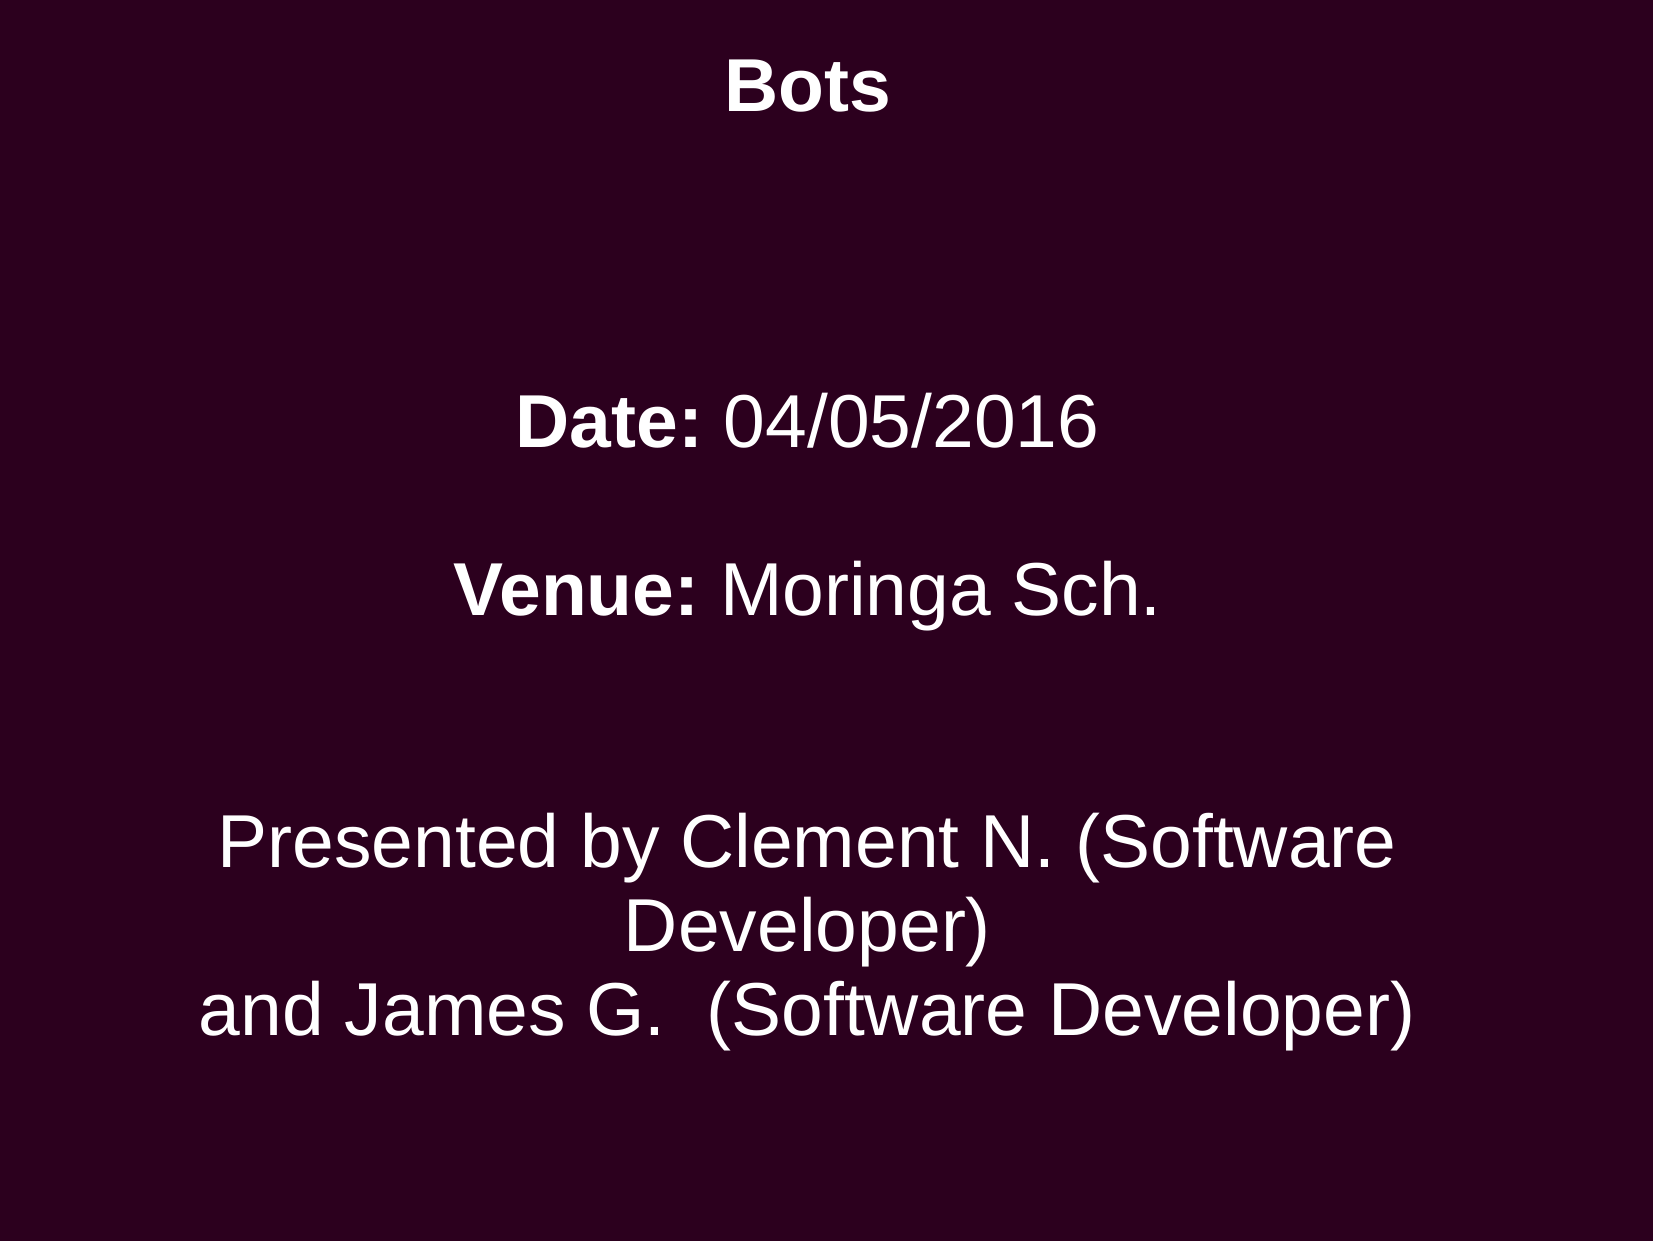

# Bots
Date: 04/05/2016
Venue: Moringa Sch.
Presented by Clement N. (Software Developer)
and James G. (Software Developer)